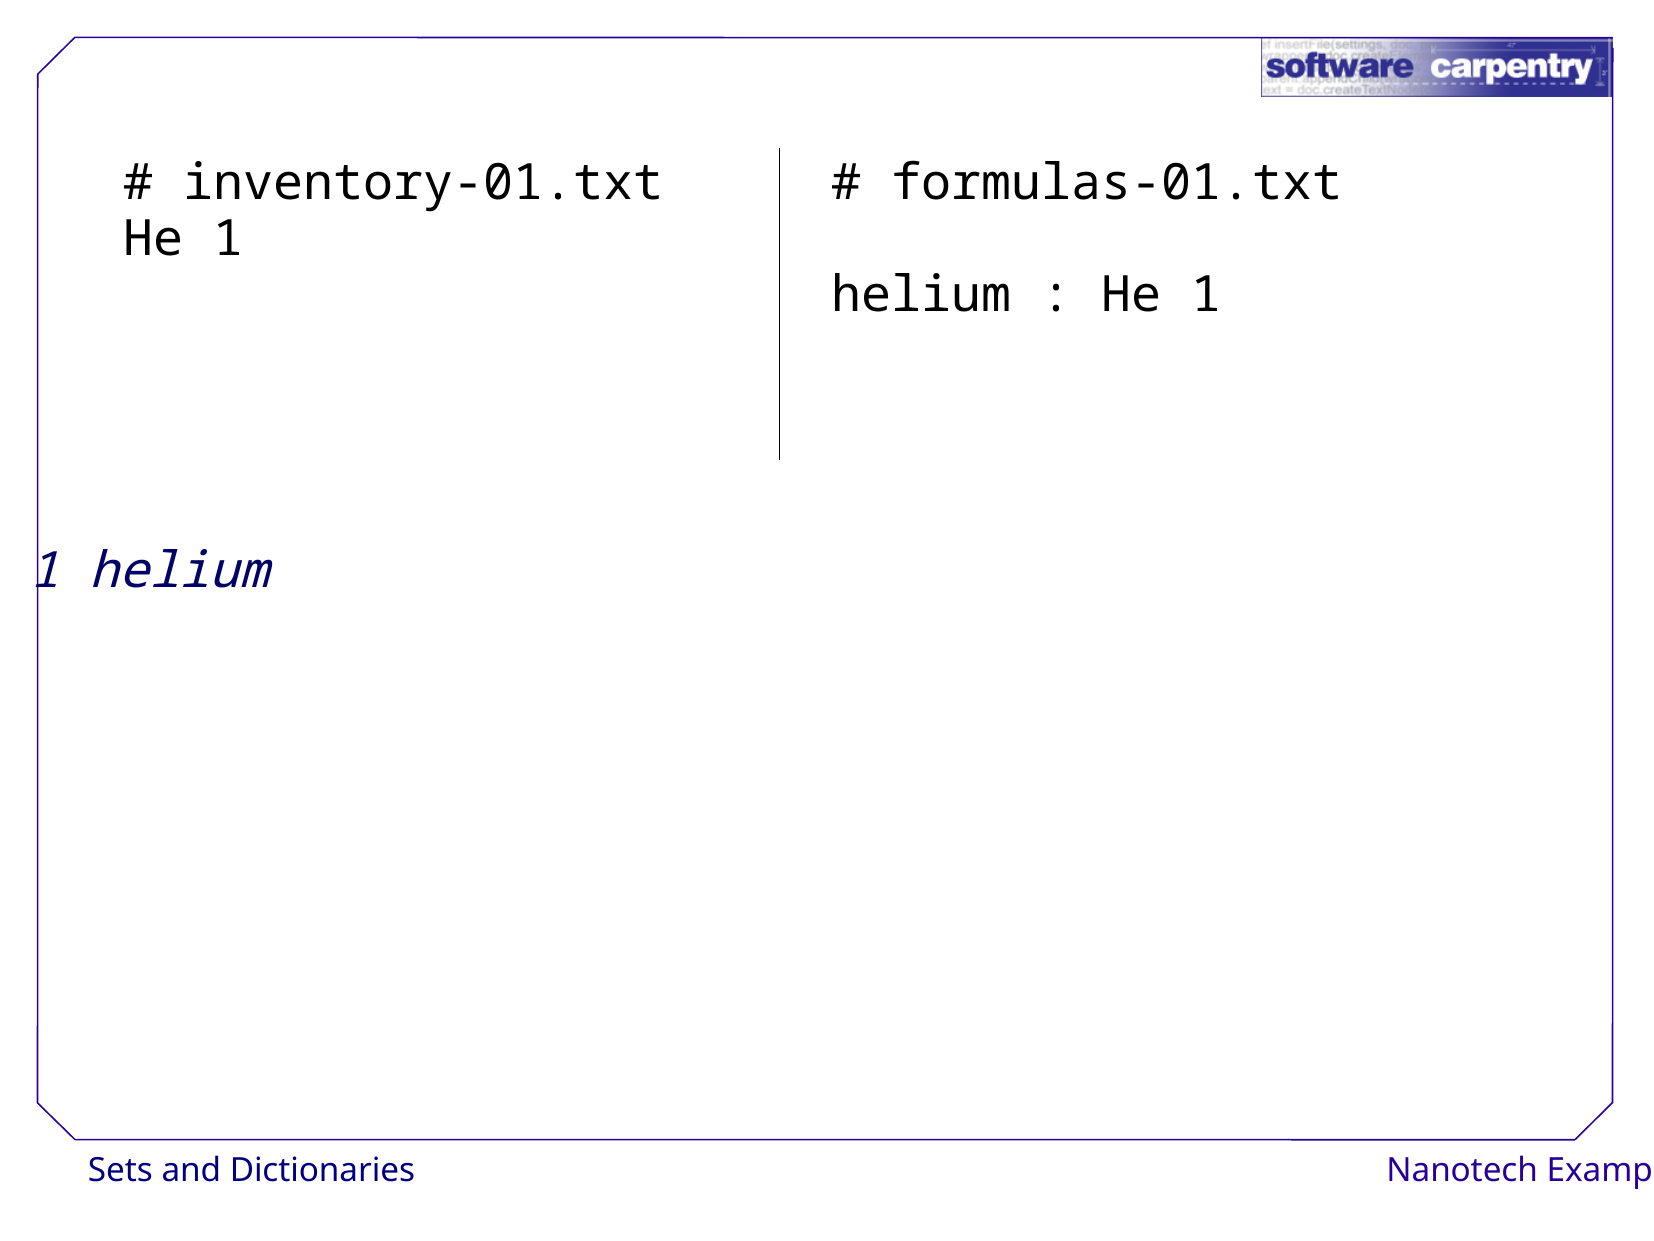

# inventory-01.txt
He 1
# formulas-01.txt
helium : He 1
1 helium